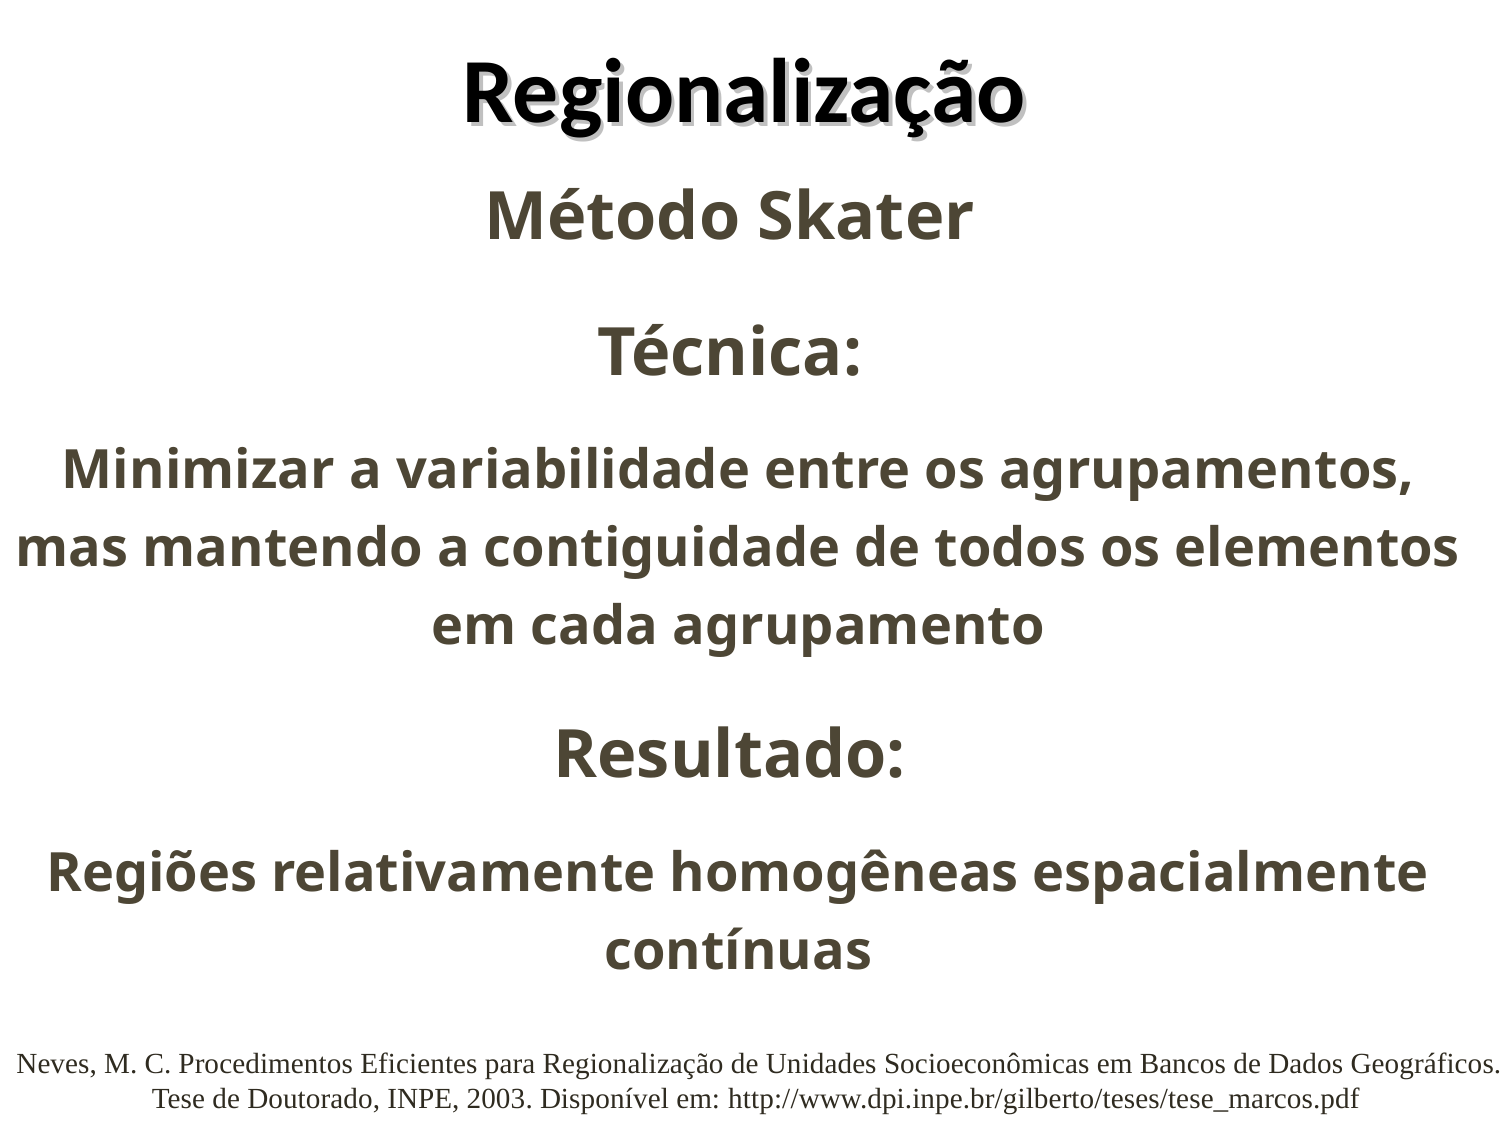

Regionalização
Método Skater
Técnica:
Minimizar a variabilidade entre os agrupamentos, mas mantendo a contiguidade de todos os elementos em cada agrupamento
Resultado:
Regiões relativamente homogêneas espacialmente contínuas
Neves, M. C. Procedimentos Eficientes para Regionalização de Unidades Socioeconômicas em Bancos de Dados Geográficos. Tese de Doutorado, INPE, 2003. Disponível em: http://www.dpi.inpe.br/gilberto/teses/tese_marcos.pdf